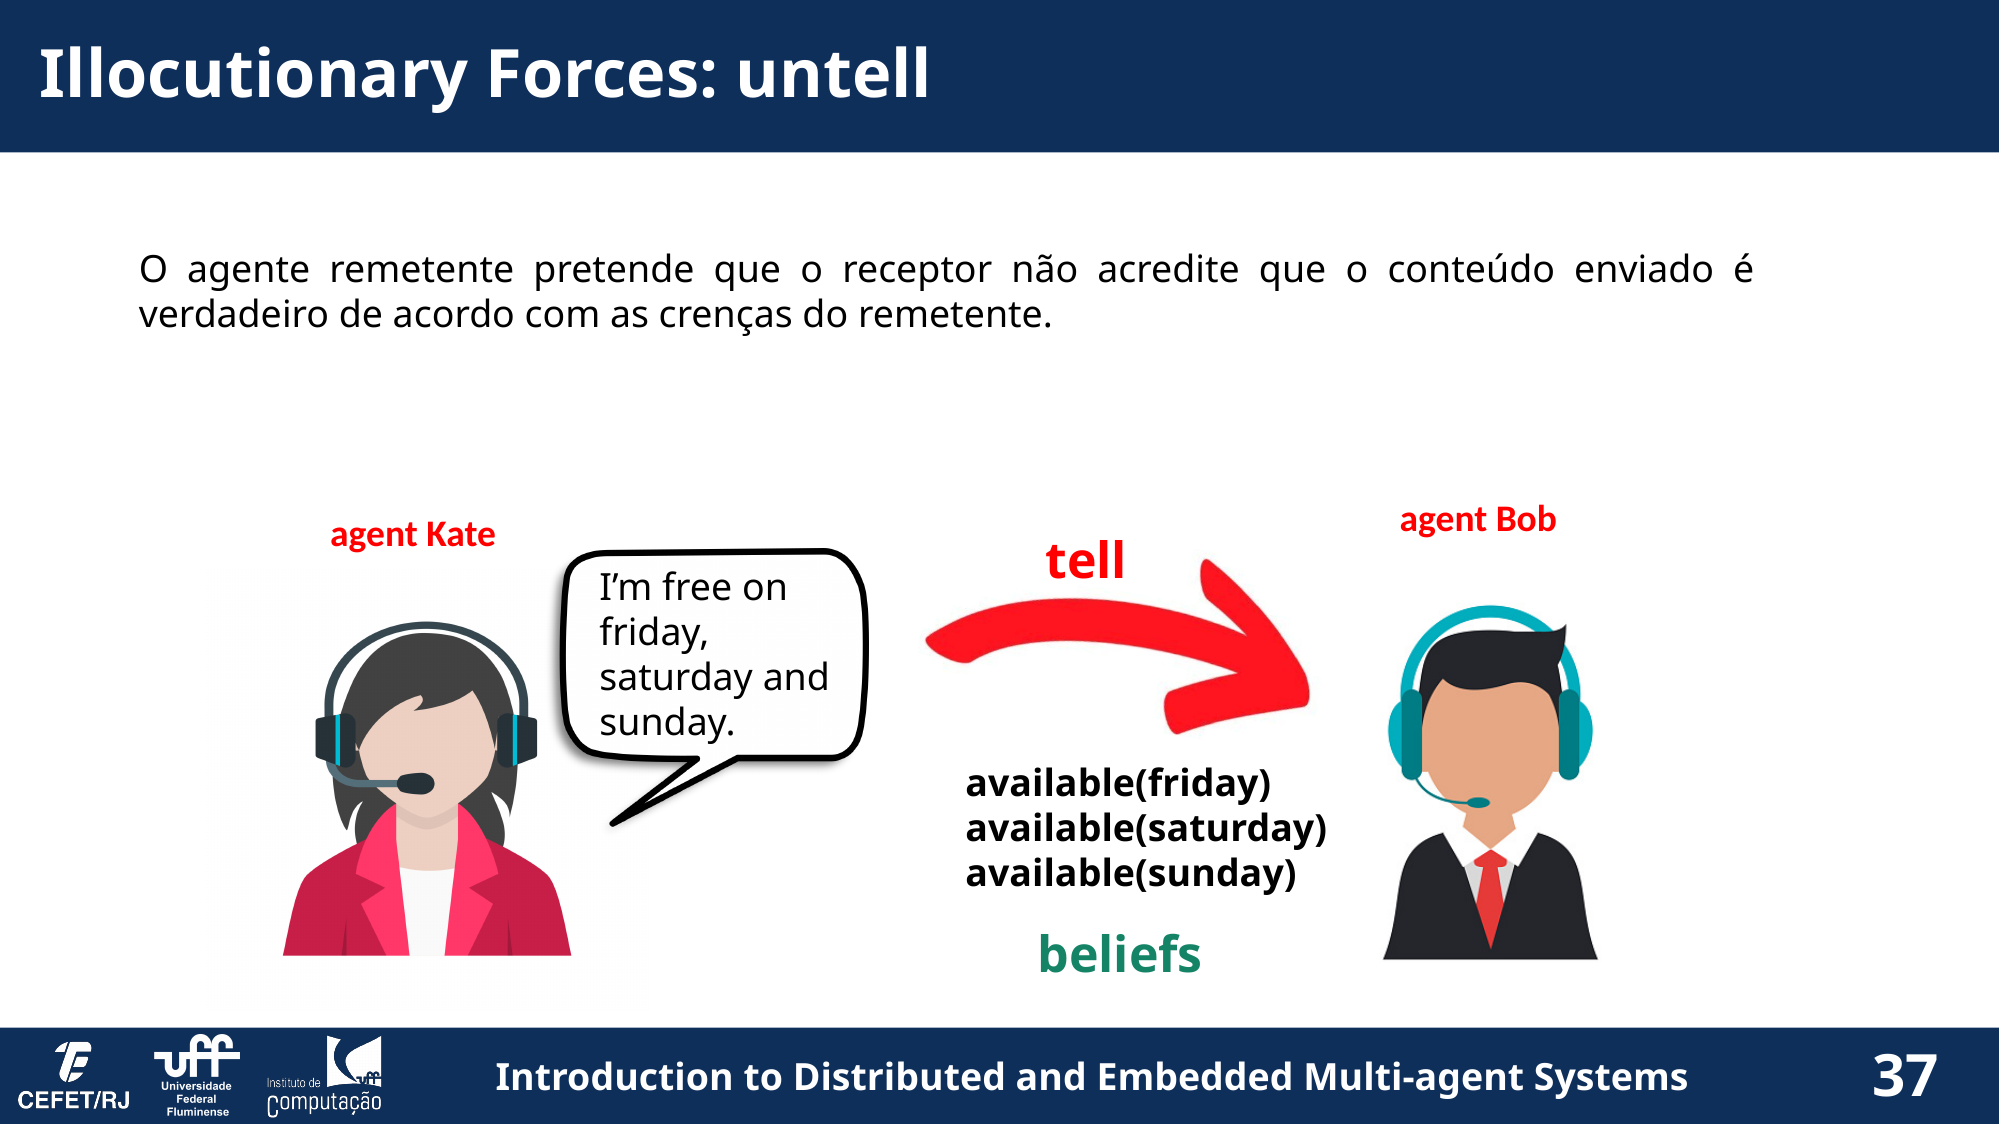

Illocutionary Forces: untell
O agente remetente pretende que o receptor não acredite que o conteúdo enviado é verdadeiro de acordo com as crenças do remetente.
agent Bob
agent Kate
tell
I’m free on
friday, saturday and sunday.
available(friday)
available(saturday)
available(sunday)
beliefs